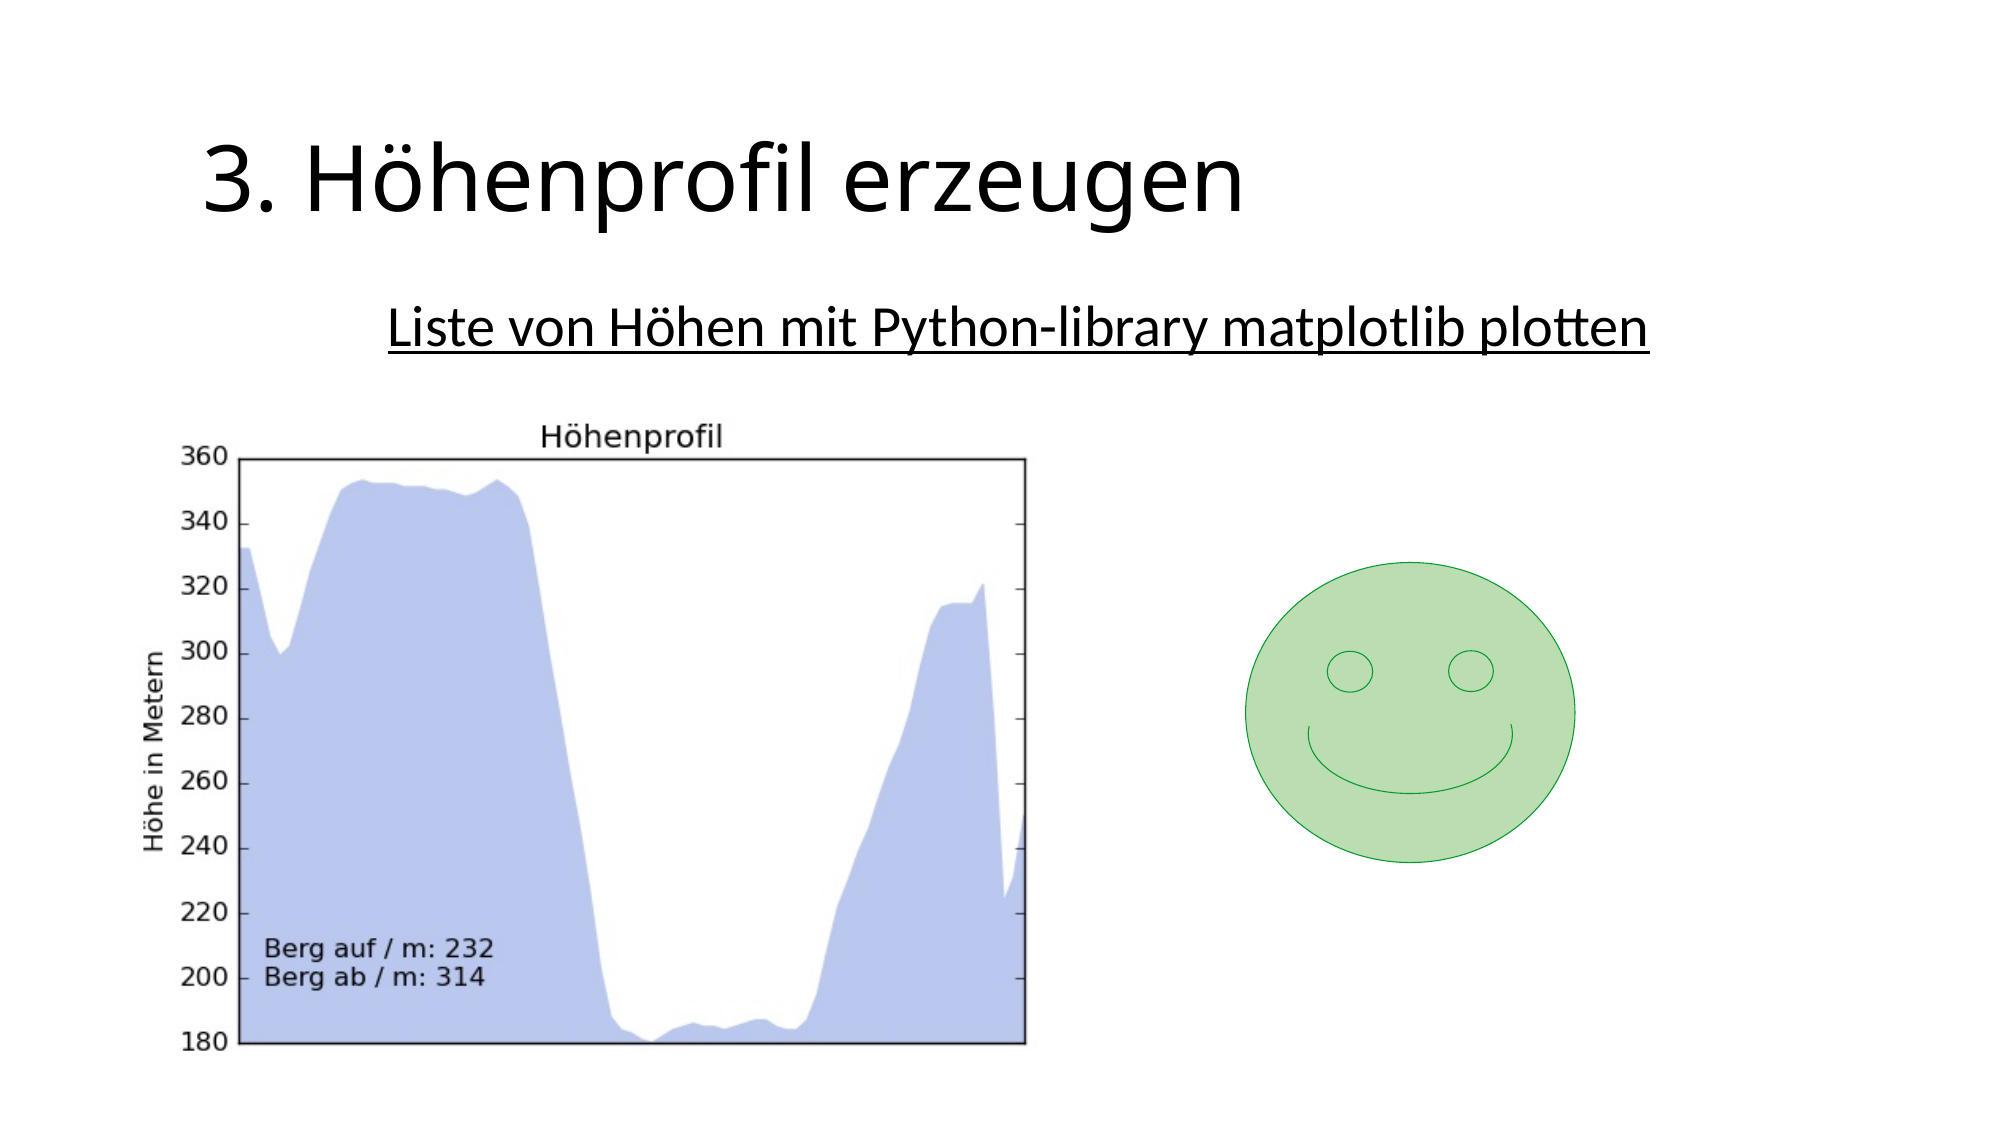

# 3. Höhenprofil erzeugen
Liste von Höhen mit Python-library matplotlib plotten